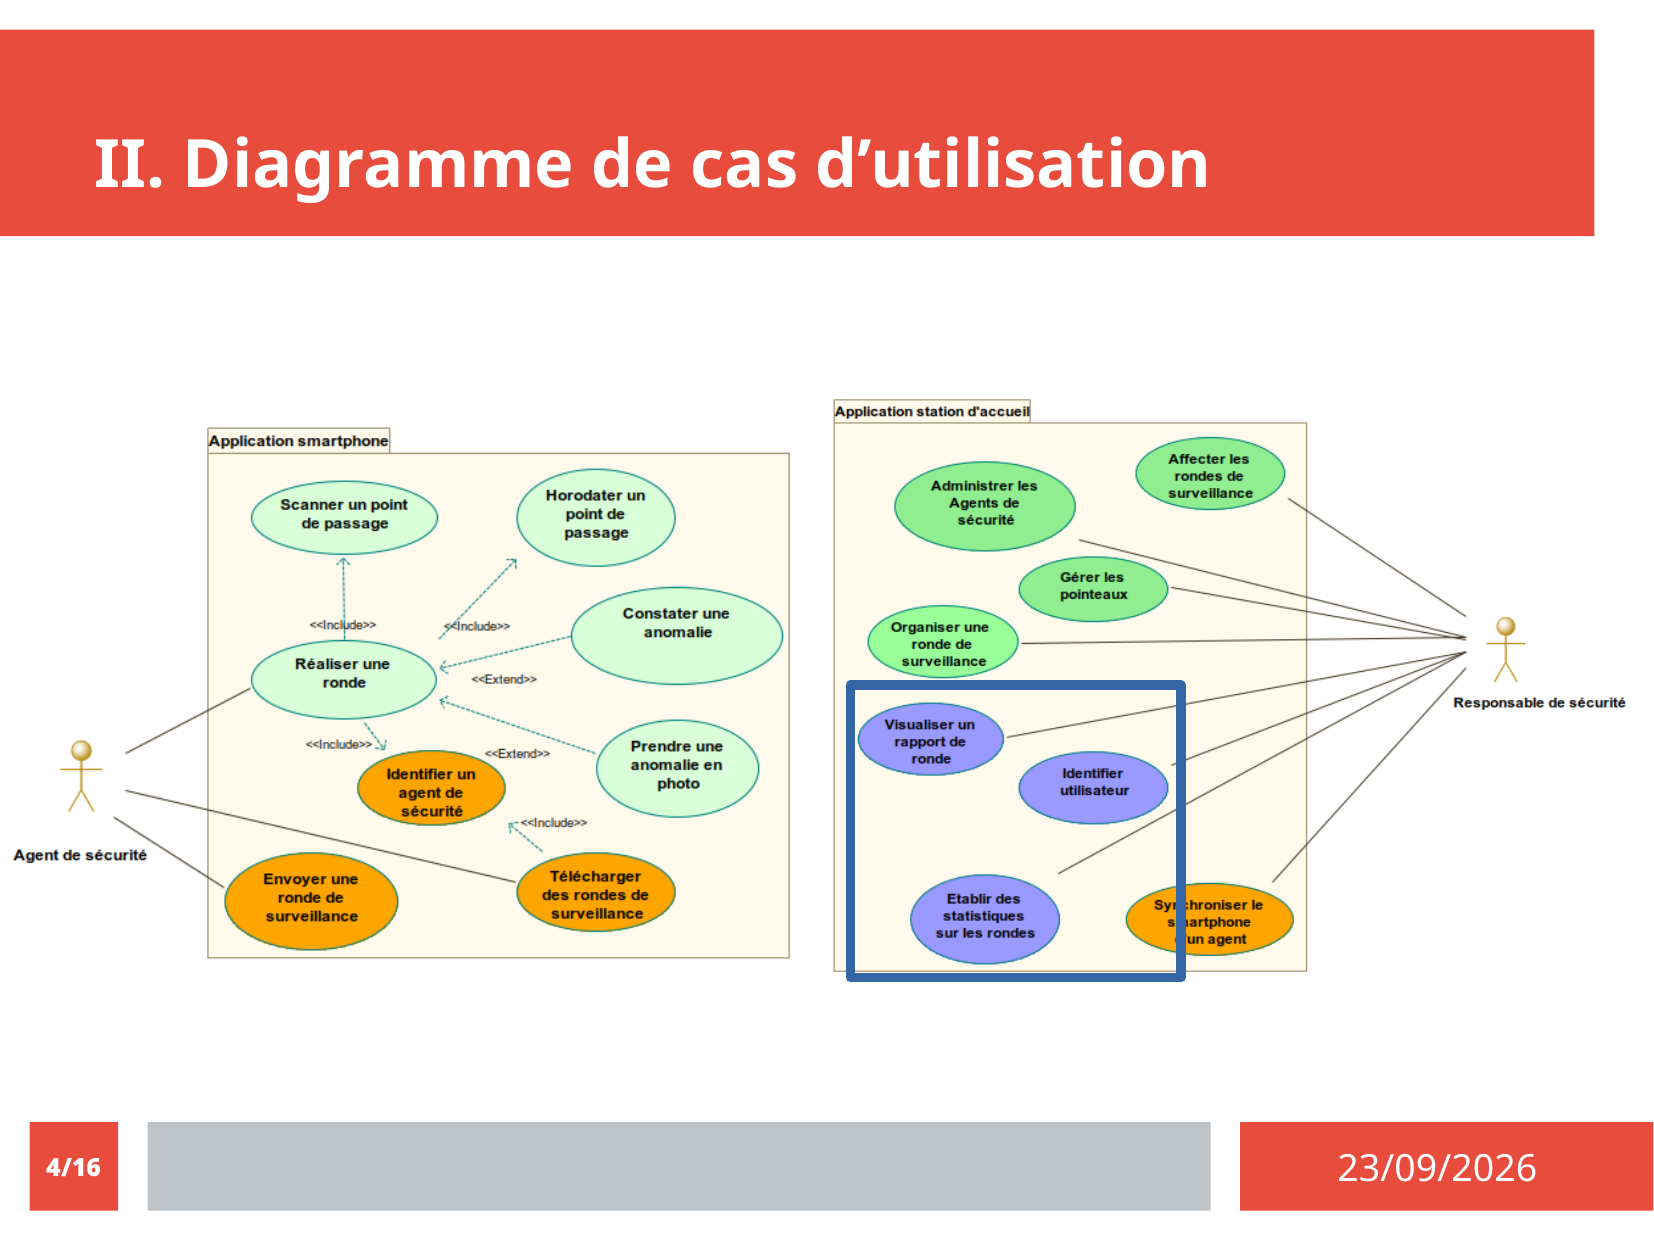

# II. Diagramme de cas d’utilisation
4